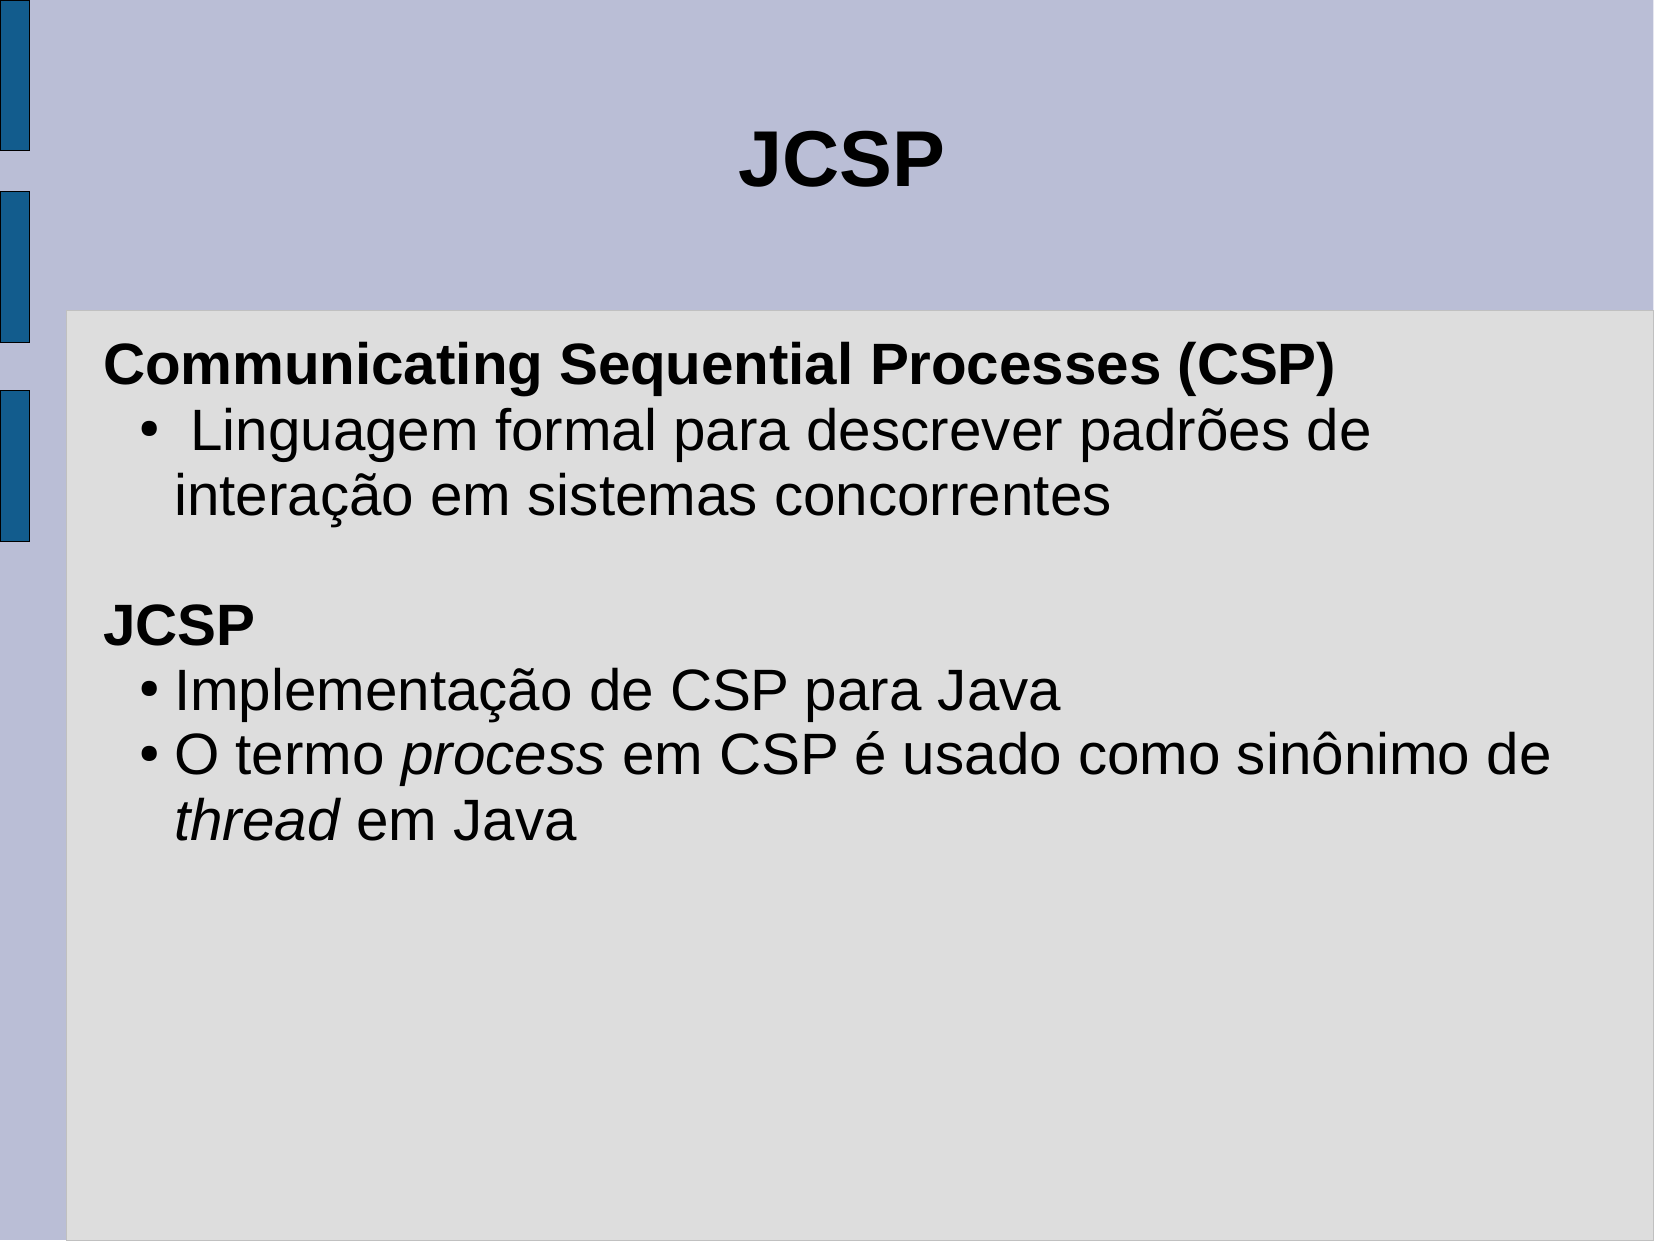

JCSP
Communicating Sequential Processes (CSP)
 Linguagem formal para descrever padrões de interação em sistemas concorrentes
JCSP
Implementação de CSP para Java
O termo process em CSP é usado como sinônimo de thread em Java